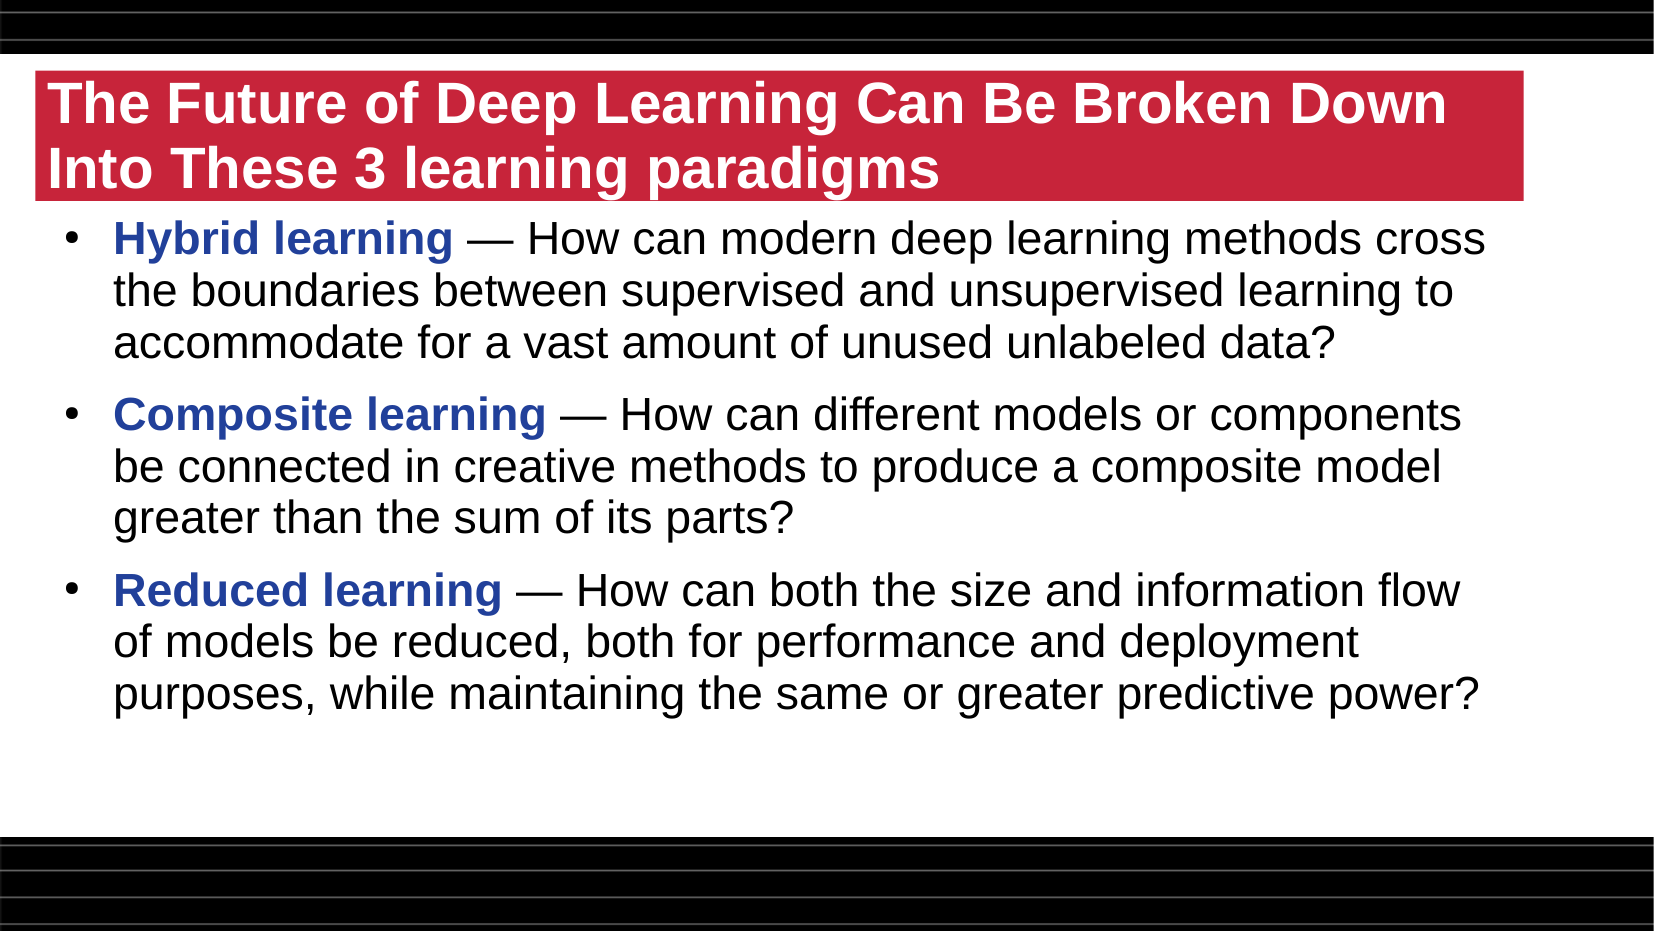

# The Future of Deep Learning Can Be Broken Down Into These 3 learning paradigms
Hybrid learning — How can modern deep learning methods cross the boundaries between supervised and unsupervised learning to accommodate for a vast amount of unused unlabeled data?
Composite learning — How can different models or components be connected in creative methods to produce a composite model greater than the sum of its parts?
Reduced learning — How can both the size and information flow of models be reduced, both for performance and deployment purposes, while maintaining the same or greater predictive power?